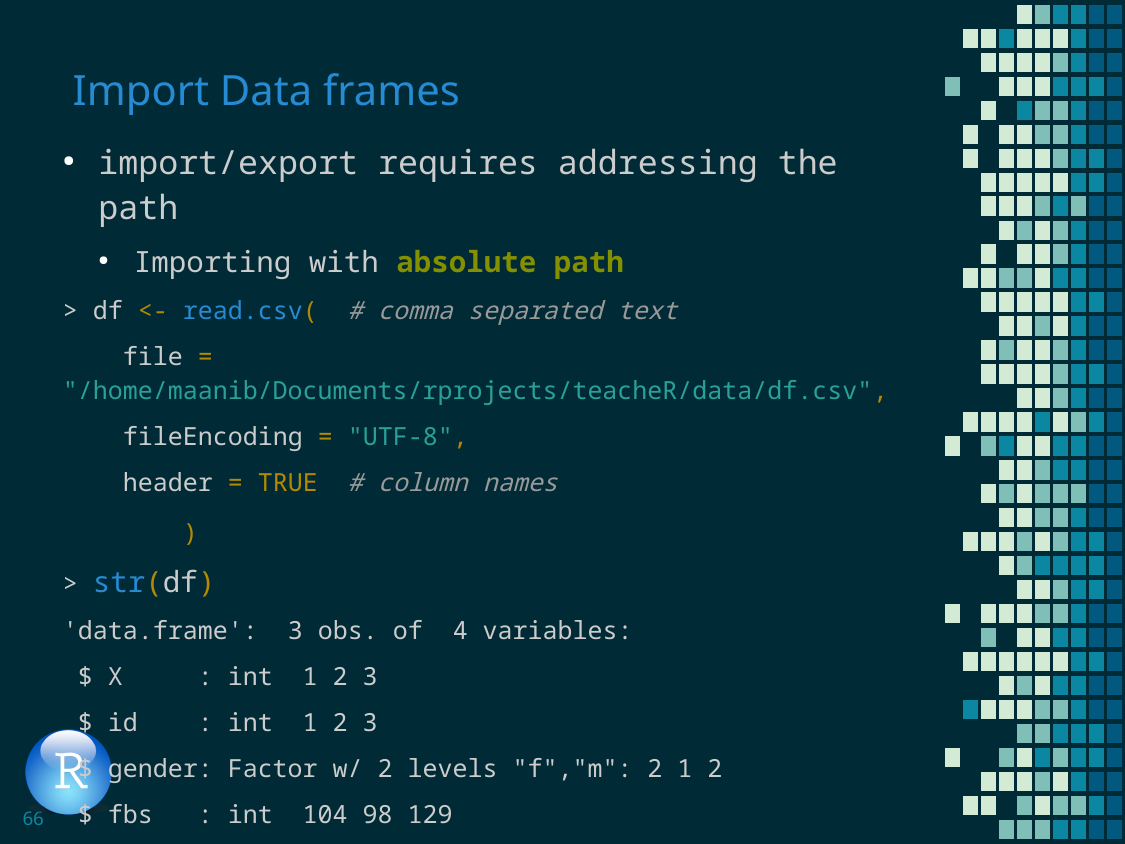

Import Data frames
import/export requires addressing the path
Importing with absolute path
> df <- read.csv( # comma separated text
 file = "/home/maanib/Documents/rprojects/teacheR/data/df.csv",
 fileEncoding = "UTF-8",
 header = TRUE # column names
 )
> str(df)
'data.frame':	3 obs. of 4 variables:
 $ X : int 1 2 3
 $ id : int 1 2 3
 $ gender: Factor w/ 2 levels "f","m": 2 1 2
 $ fbs : int 104 98 129